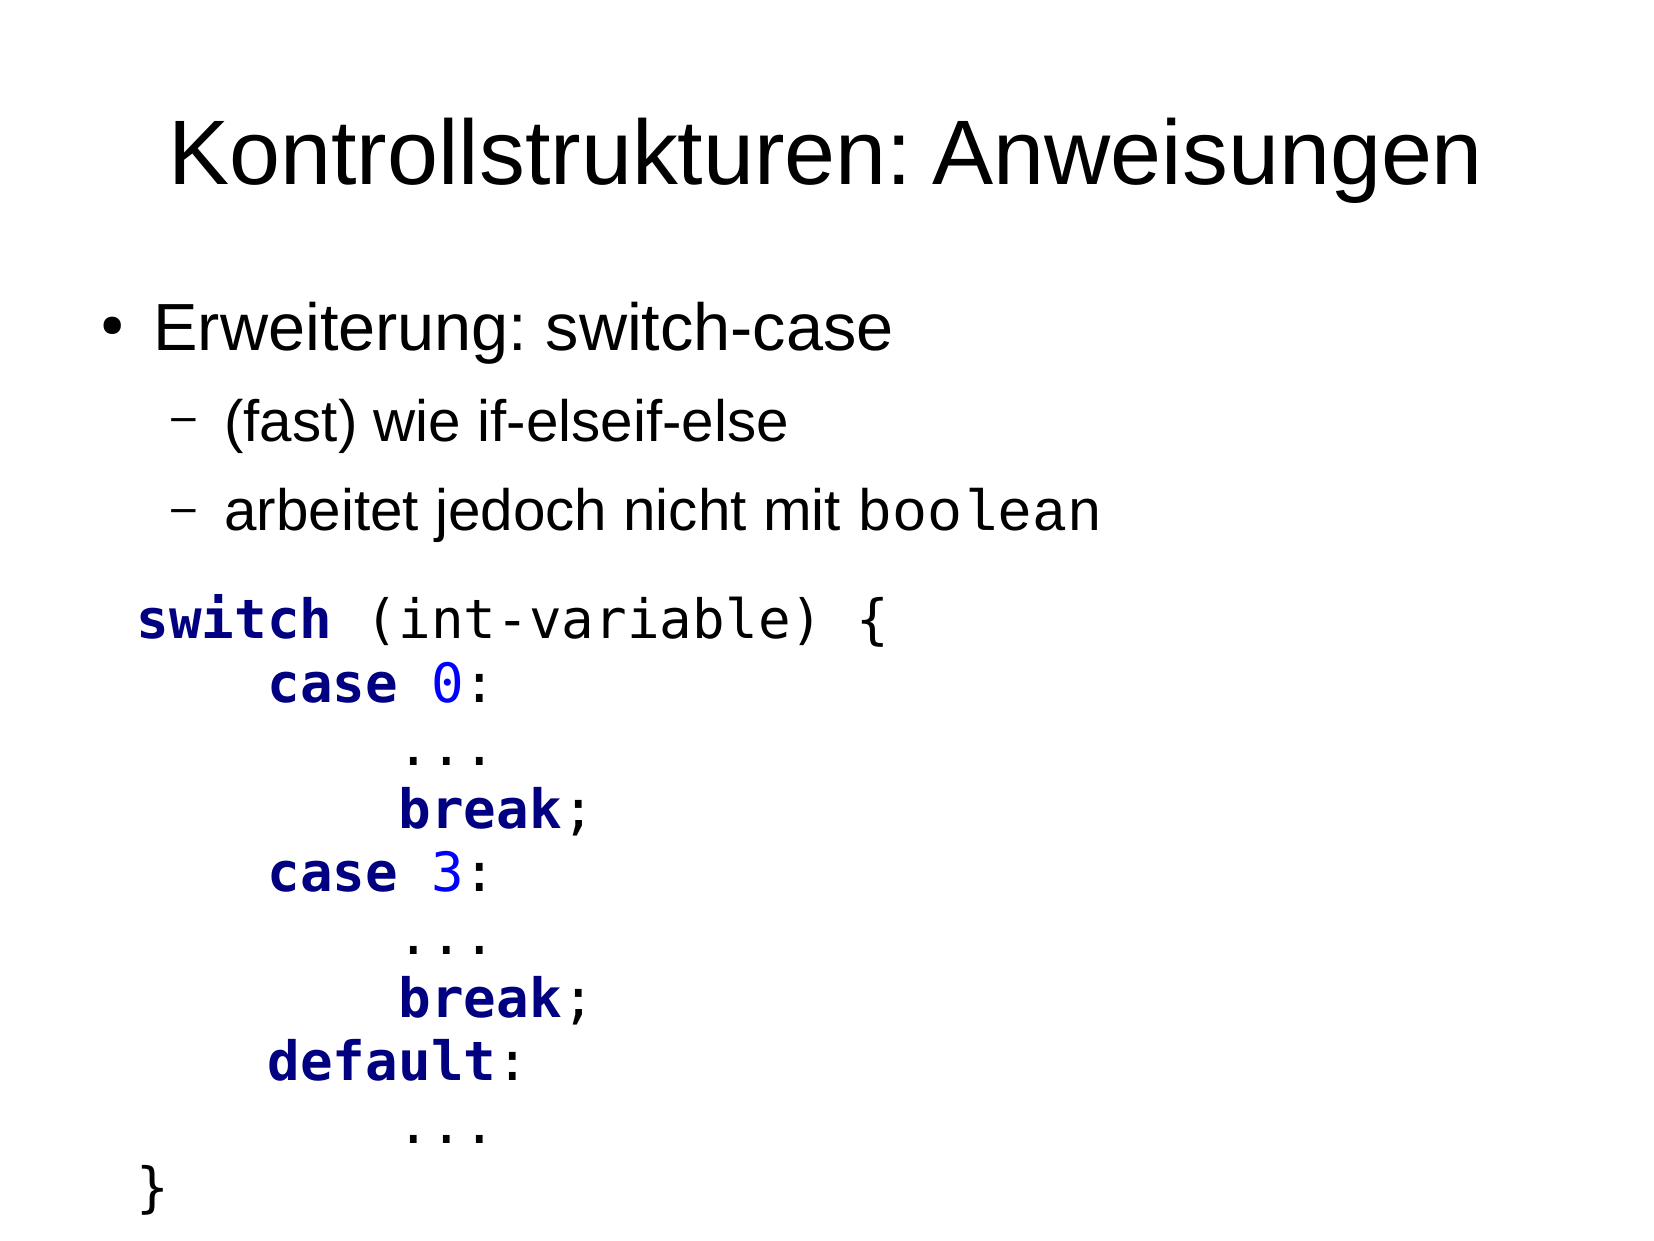

# Kontrollstrukturen: Anweisungen
Erweiterung: switch-case
(fast) wie if-elseif-else
arbeitet jedoch nicht mit boolean
switch (int-variable) {
 case 0:
 ...
 break;
 case 3:
 ...
 break;
 default:
 ...
}